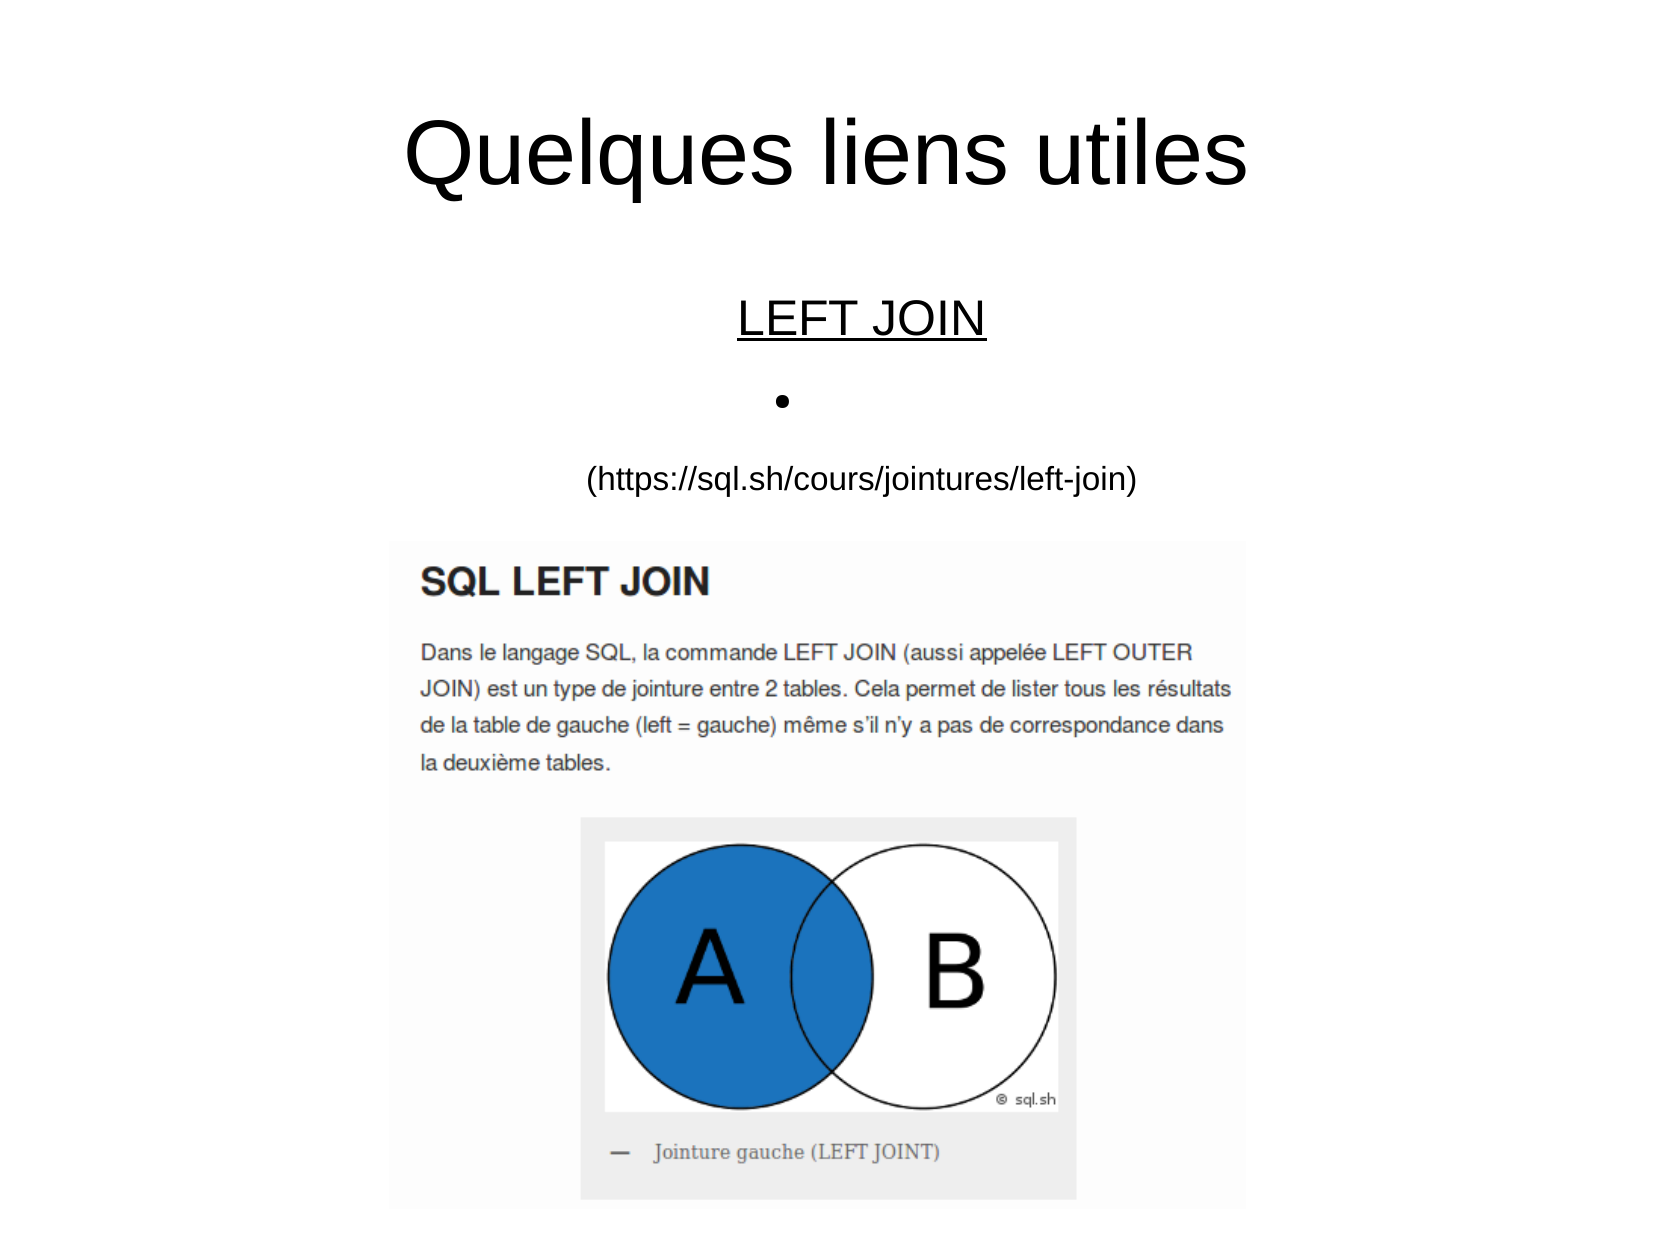

# Quelques liens utiles
LEFT JOIN
(https://sql.sh/cours/jointures/left-join)